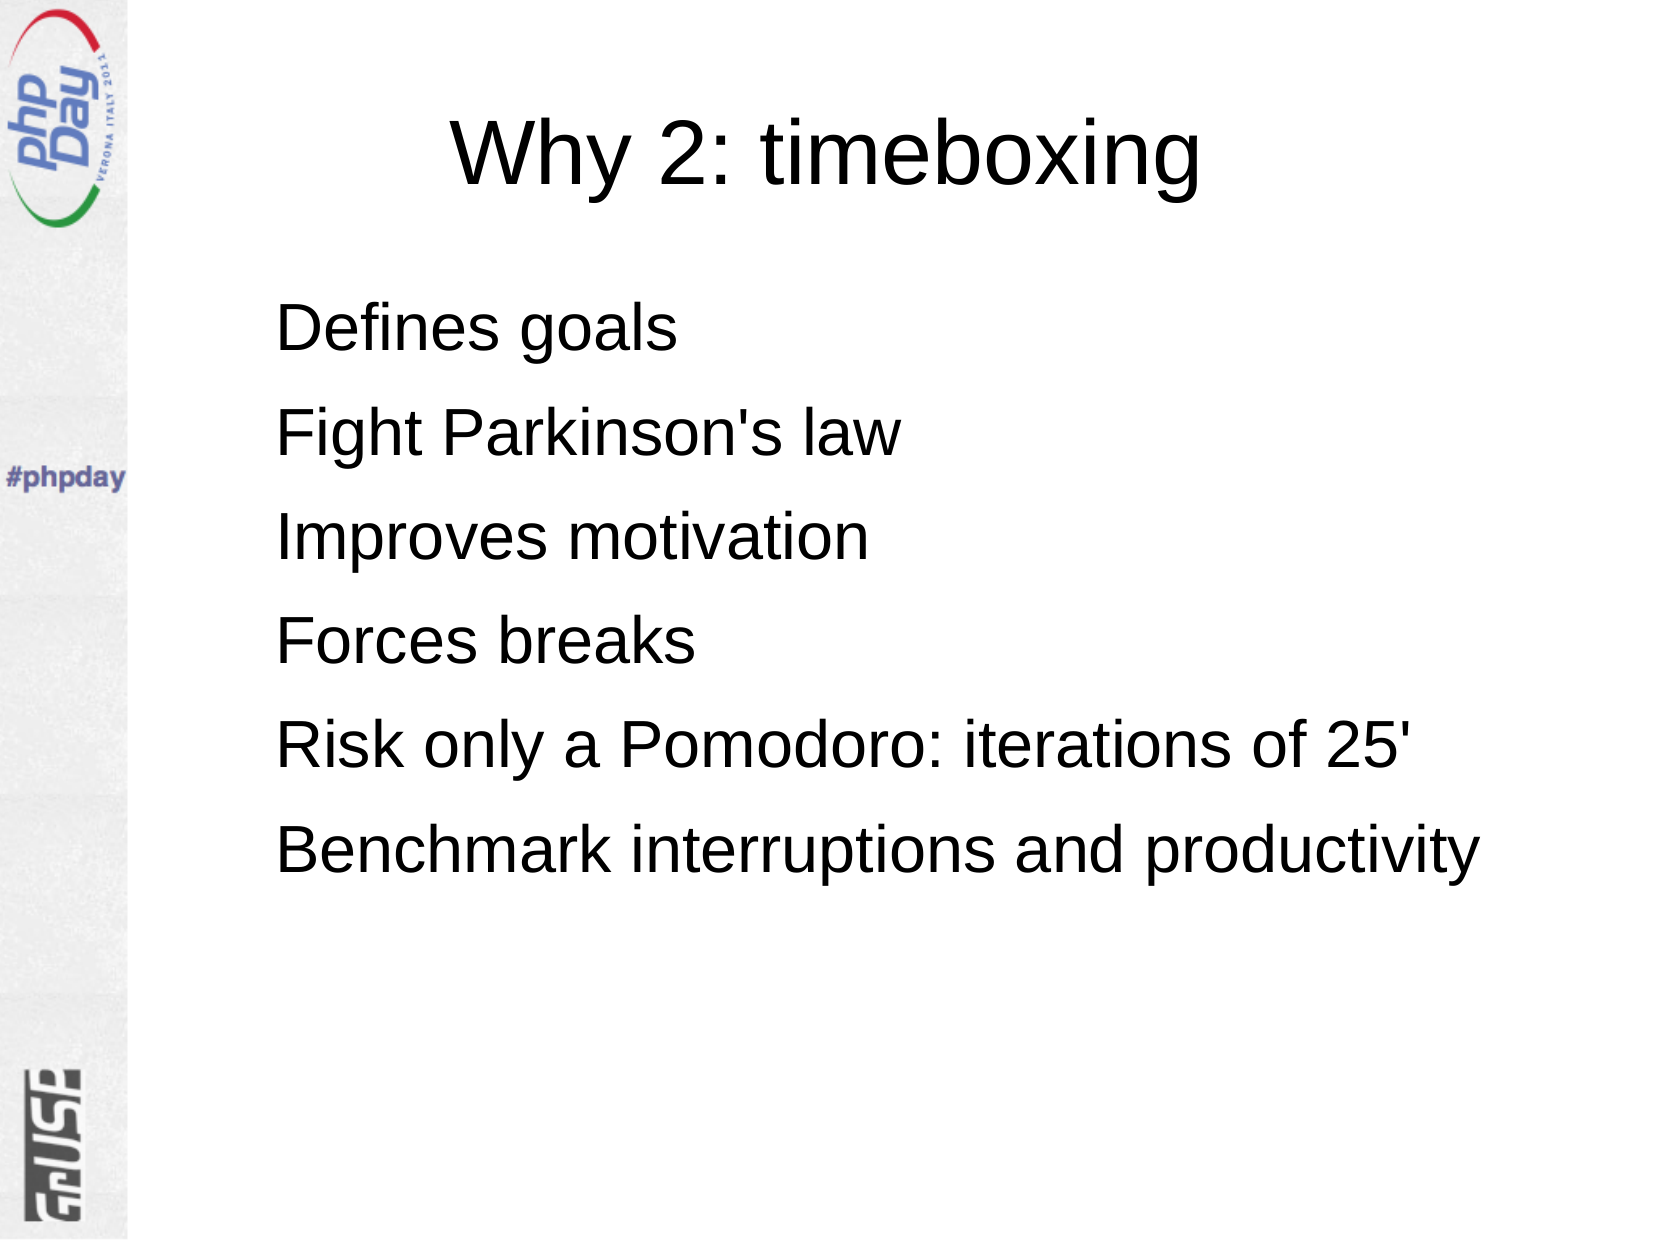

# Why 2: timeboxing
Defines goals
Fight Parkinson's law
Improves motivation
Forces breaks
Risk only a Pomodoro: iterations of 25'
Benchmark interruptions and productivity